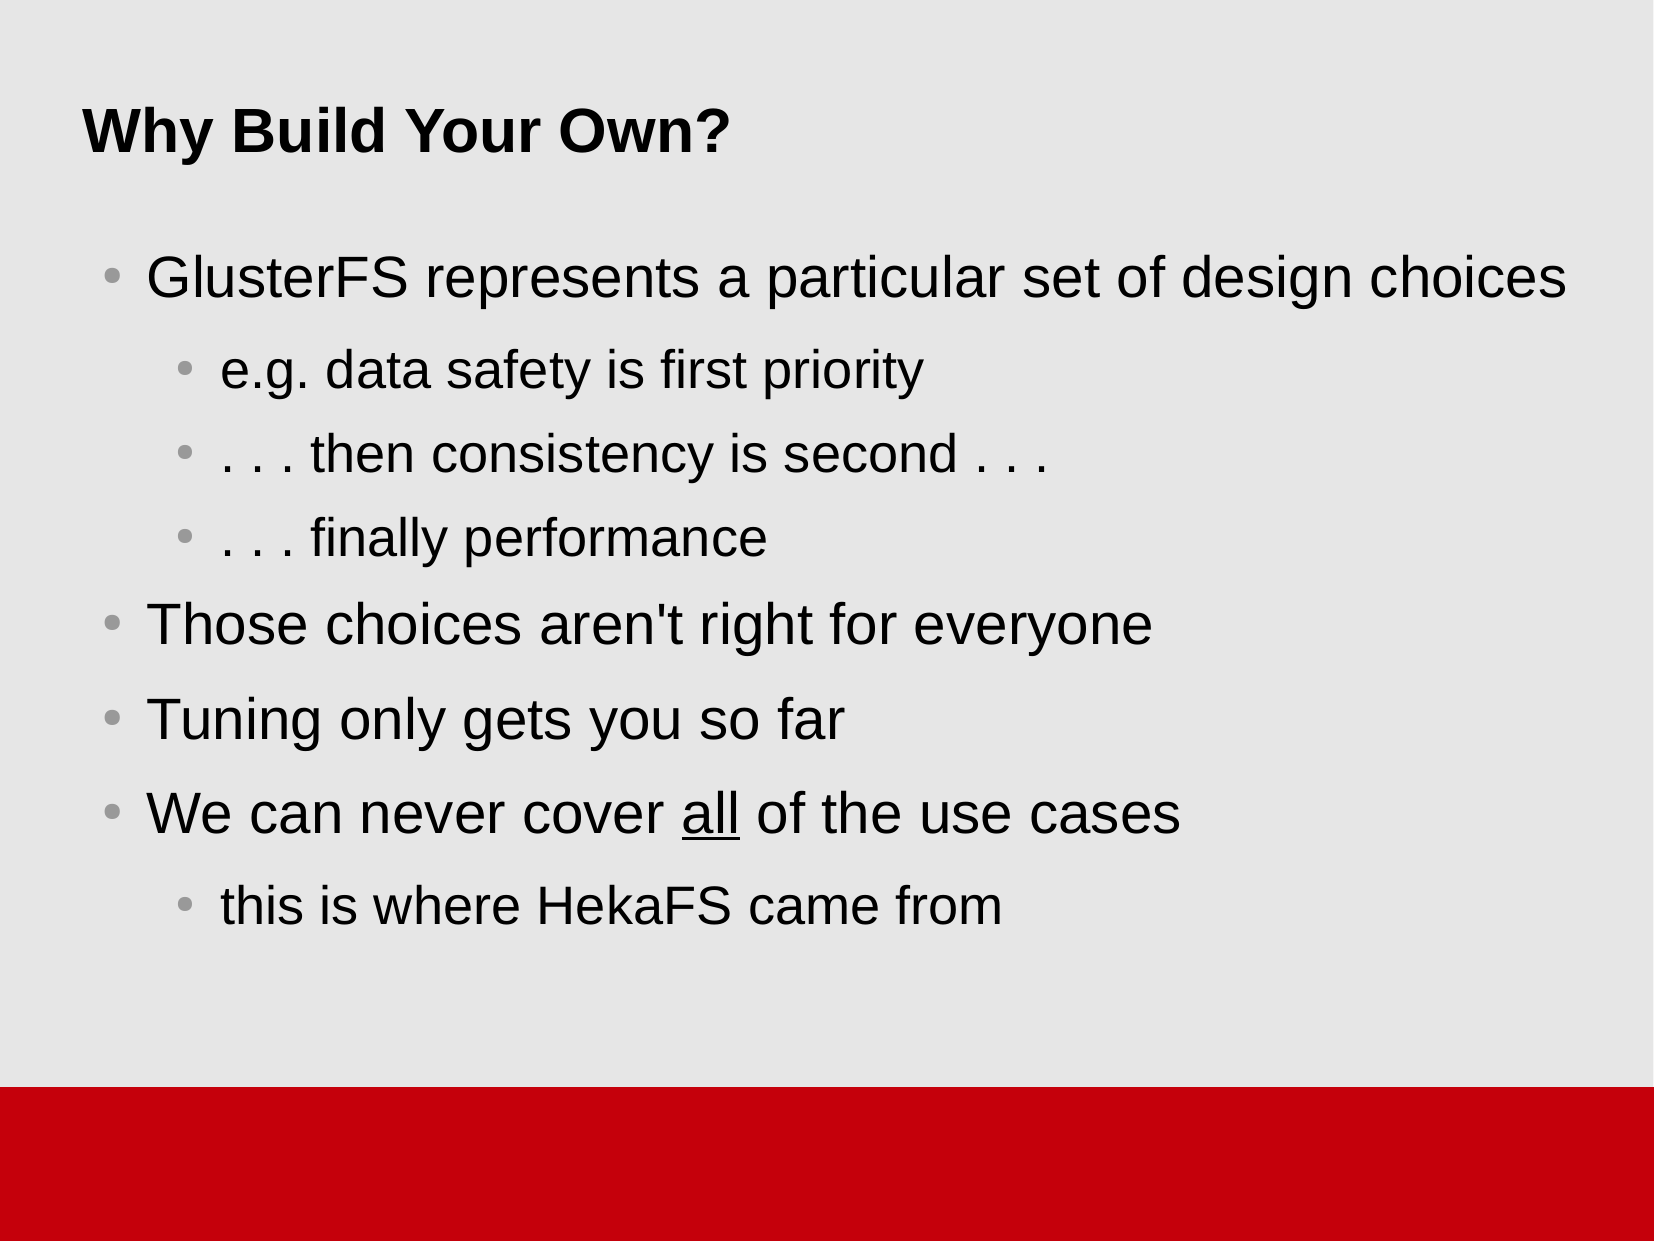

# Why Build Your Own?
GlusterFS represents a particular set of design choices
e.g. data safety is first priority
. . . then consistency is second . . .
. . . finally performance
Those choices aren't right for everyone
Tuning only gets you so far
We can never cover all of the use cases
this is where HekaFS came from